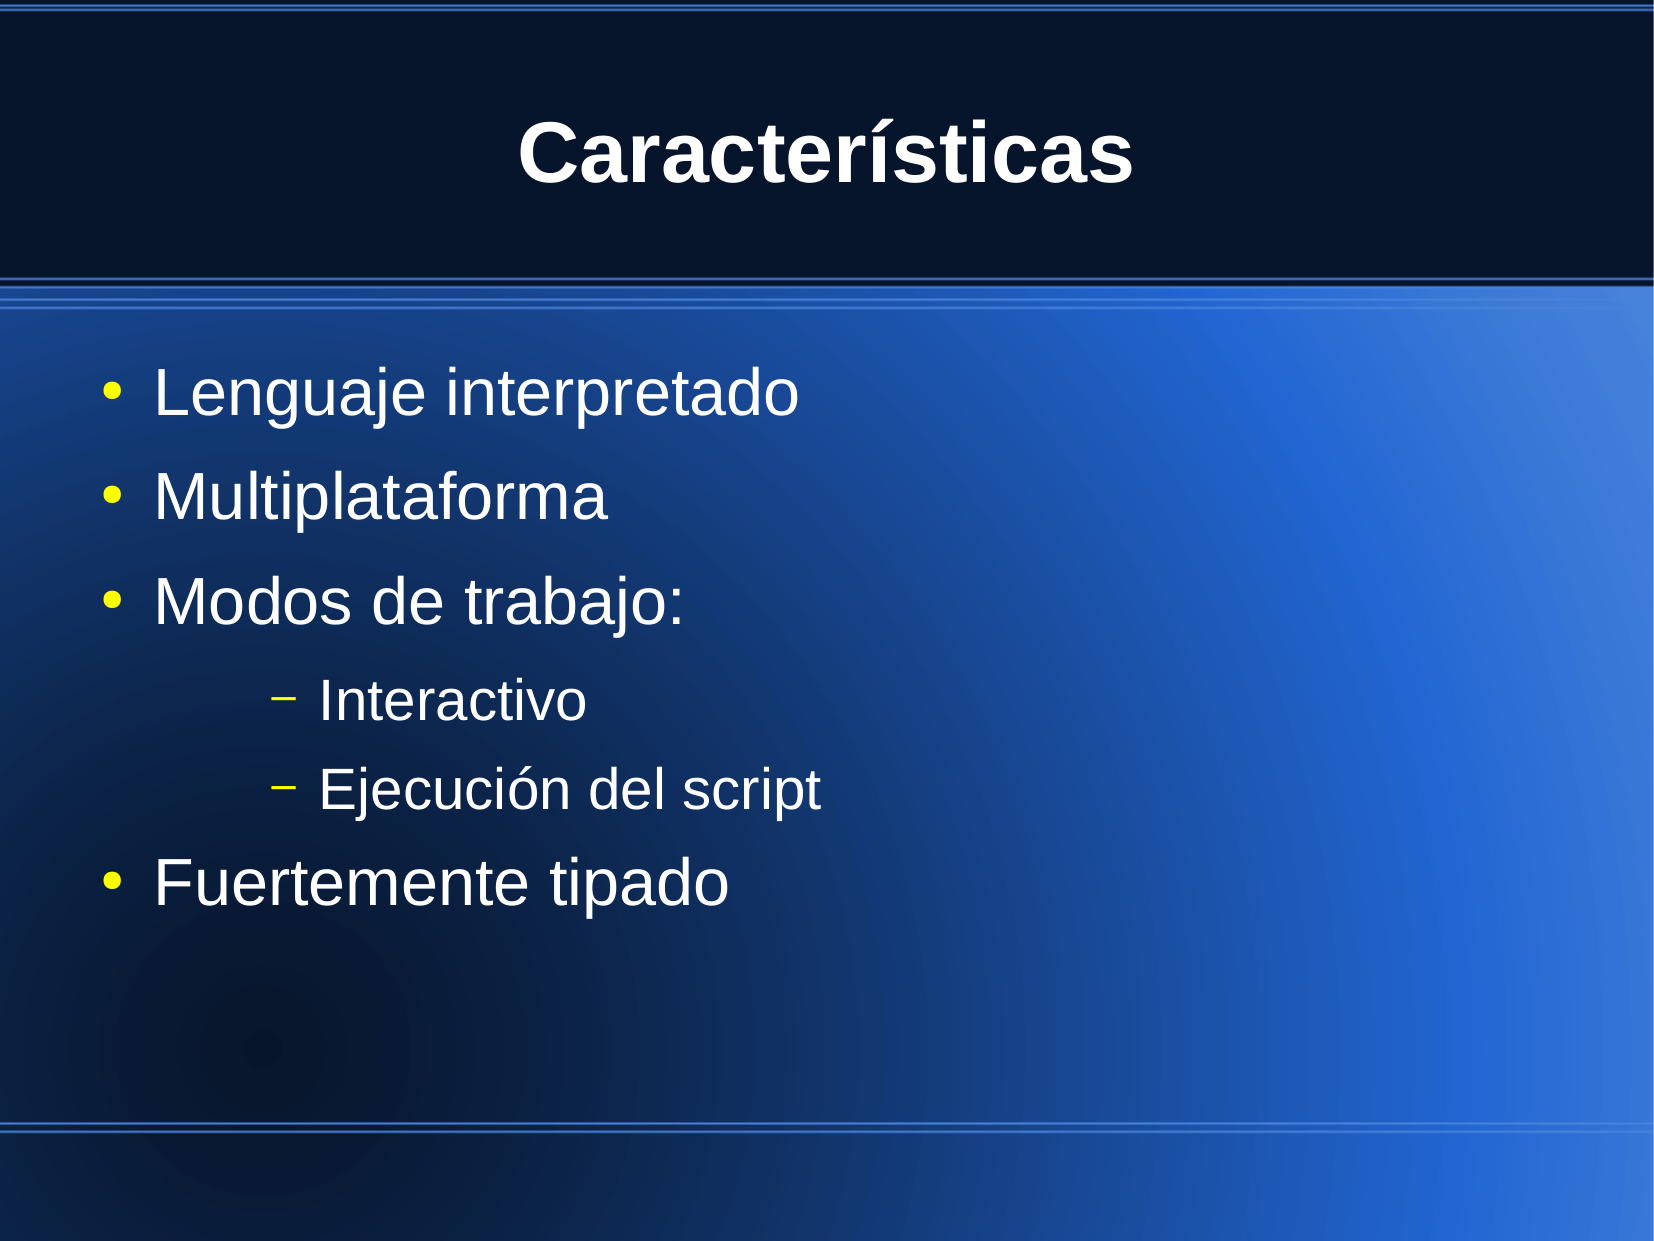

# Características
Lenguaje interpretado
Multiplataforma
Modos de trabajo:
Interactivo
Ejecución del script
Fuertemente tipado